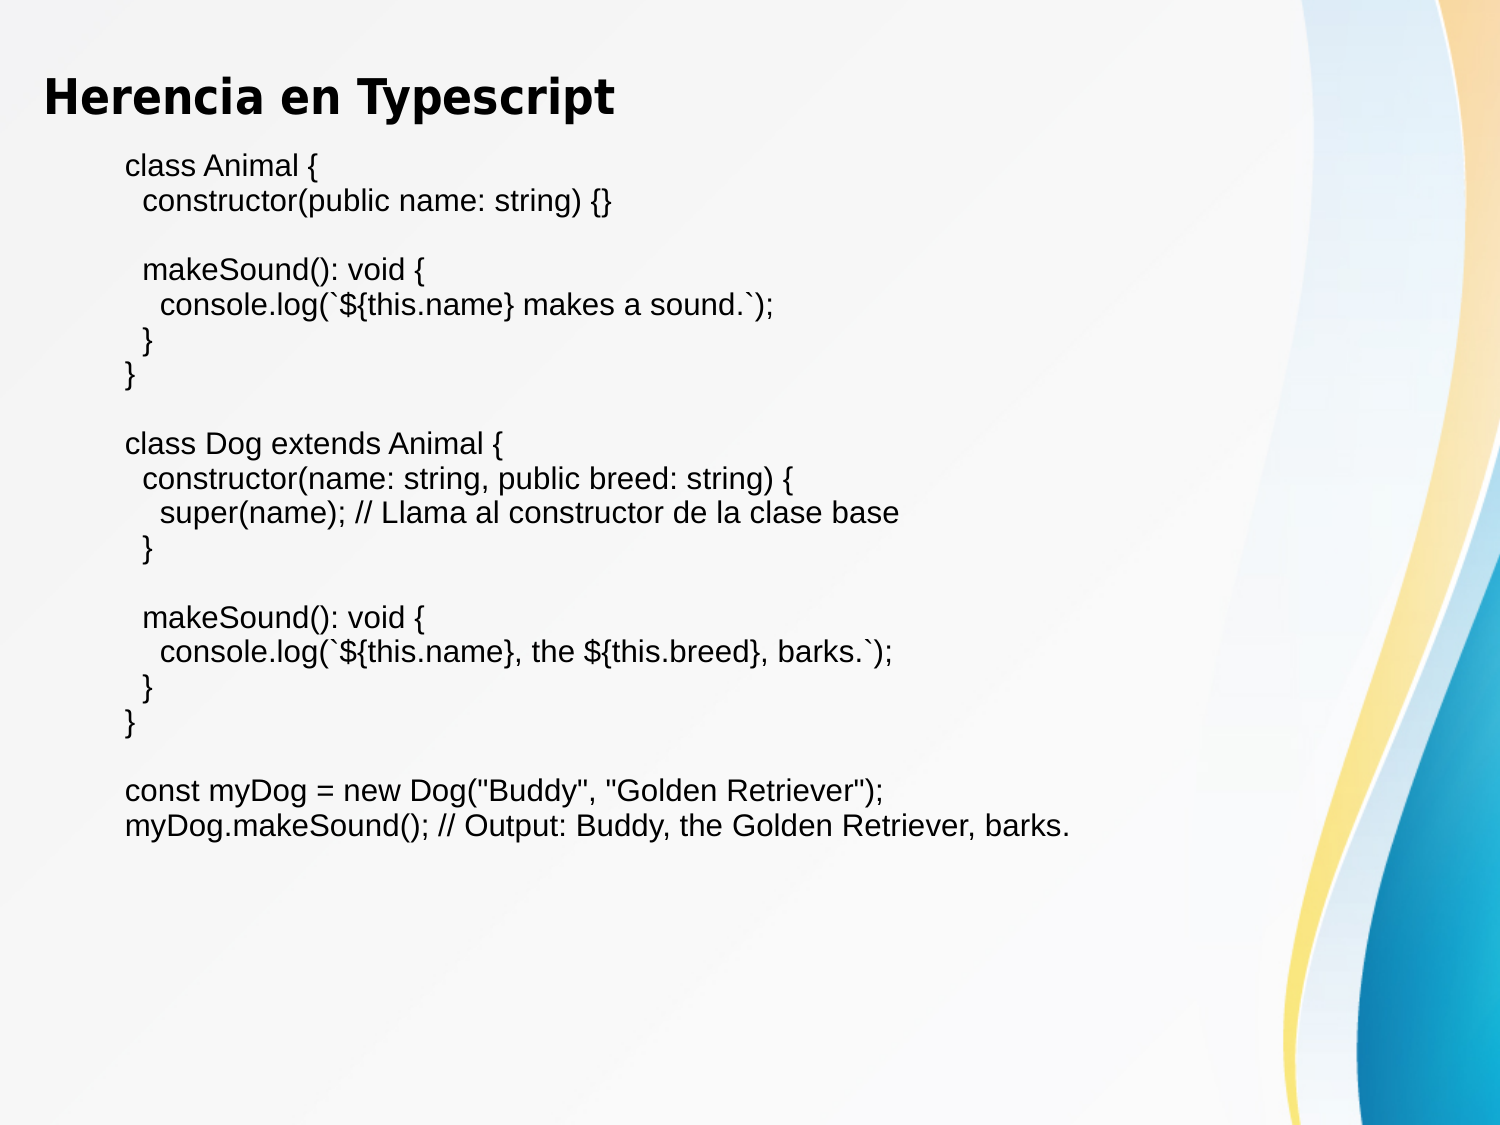

Herencia en Typescript
class Animal {
 constructor(public name: string) {}
 makeSound(): void {
 console.log(`${this.name} makes a sound.`);
 }
}
class Dog extends Animal {
 constructor(name: string, public breed: string) {
 super(name); // Llama al constructor de la clase base
 }
 makeSound(): void {
 console.log(`${this.name}, the ${this.breed}, barks.`);
 }
}
const myDog = new Dog("Buddy", "Golden Retriever");
myDog.makeSound(); // Output: Buddy, the Golden Retriever, barks.